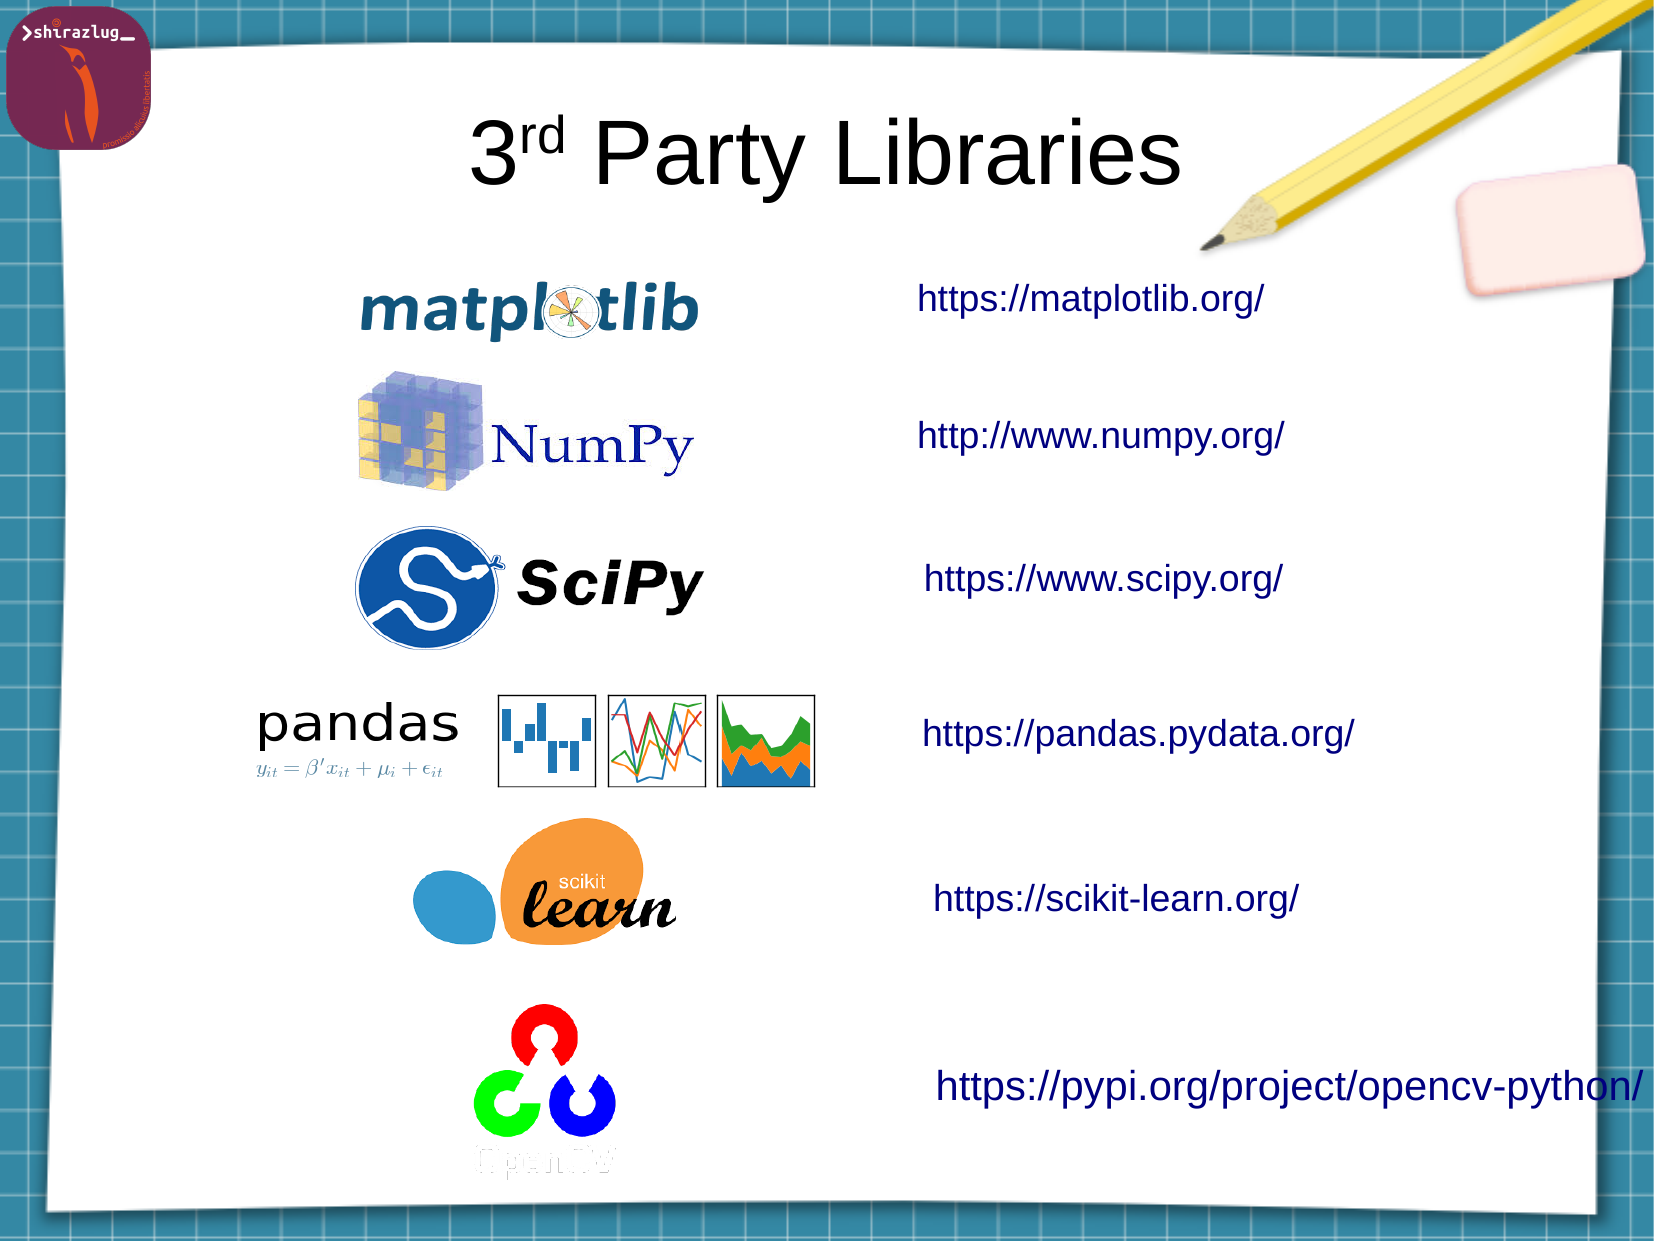

# 3rd Party Libraries
https://matplotlib.org/
http://www.numpy.org/
https://www.scipy.org/
https://pandas.pydata.org/
https://scikit-learn.org/
https://pypi.org/project/opencv-python/